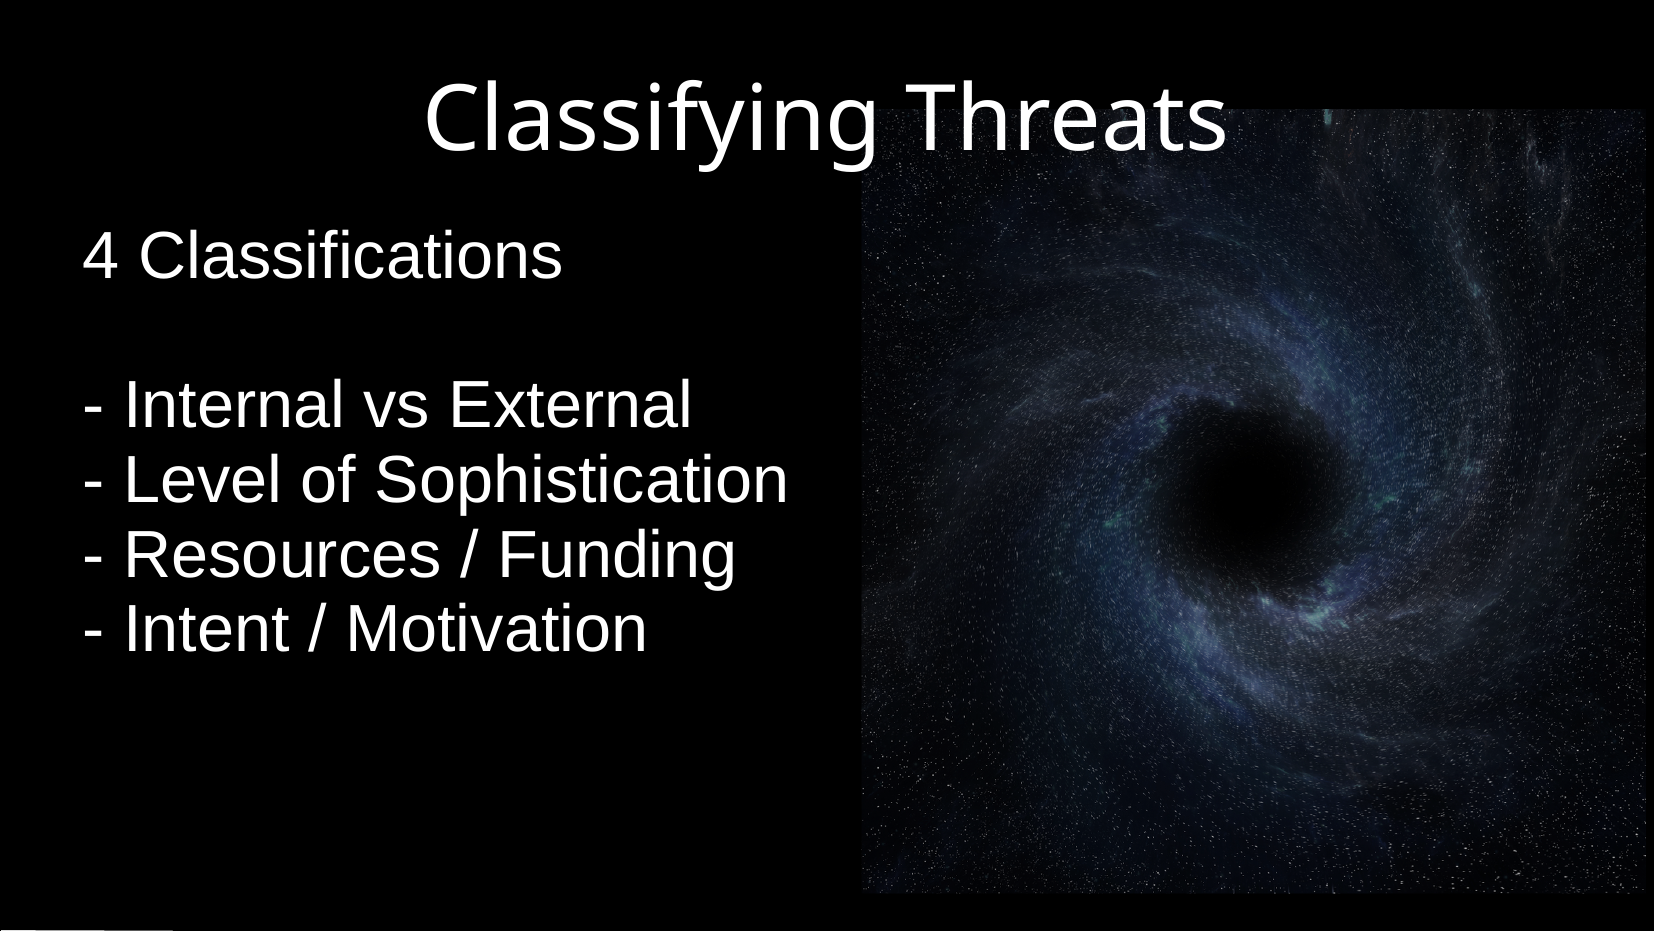

# Classifying Threats
4 Classifications
- Internal vs External
- Level of Sophistication
- Resources / Funding
- Intent / Motivation